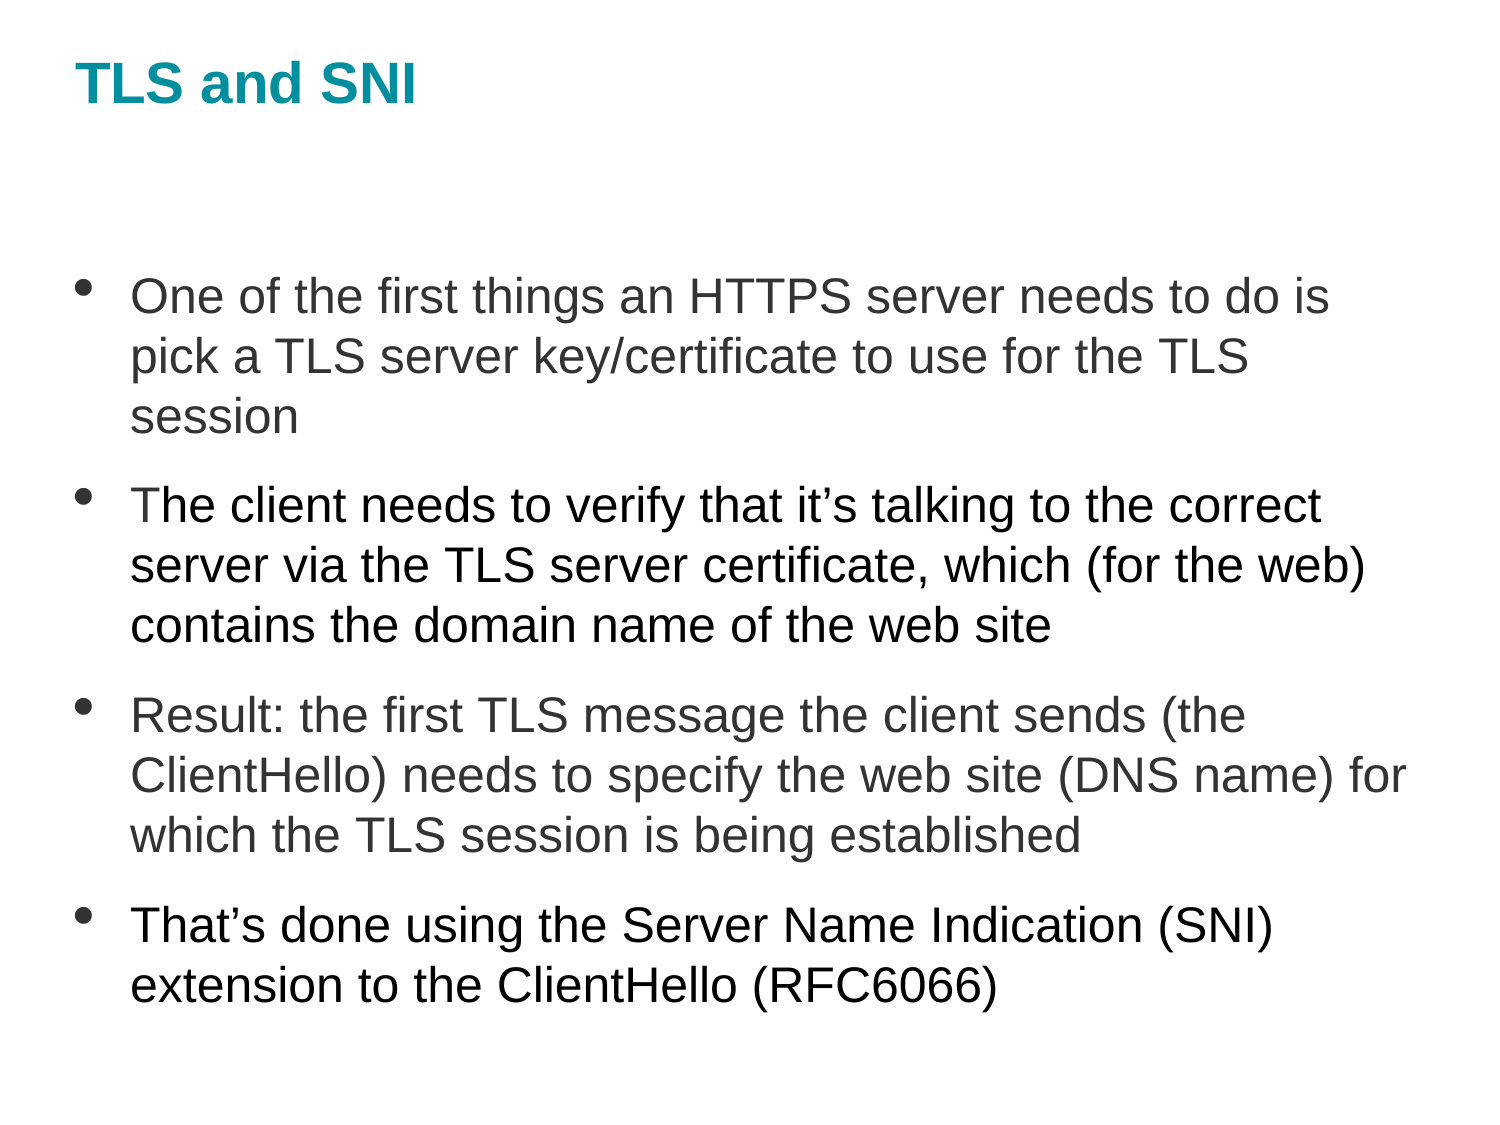

TLS and SNI
One of the first things an HTTPS server needs to do is pick a TLS server key/certificate to use for the TLS session
The client needs to verify that it’s talking to the correct server via the TLS server certificate, which (for the web) contains the domain name of the web site
Result: the first TLS message the client sends (the ClientHello) needs to specify the web site (DNS name) for which the TLS session is being established
That’s done using the Server Name Indication (SNI) extension to the ClientHello (RFC6066)